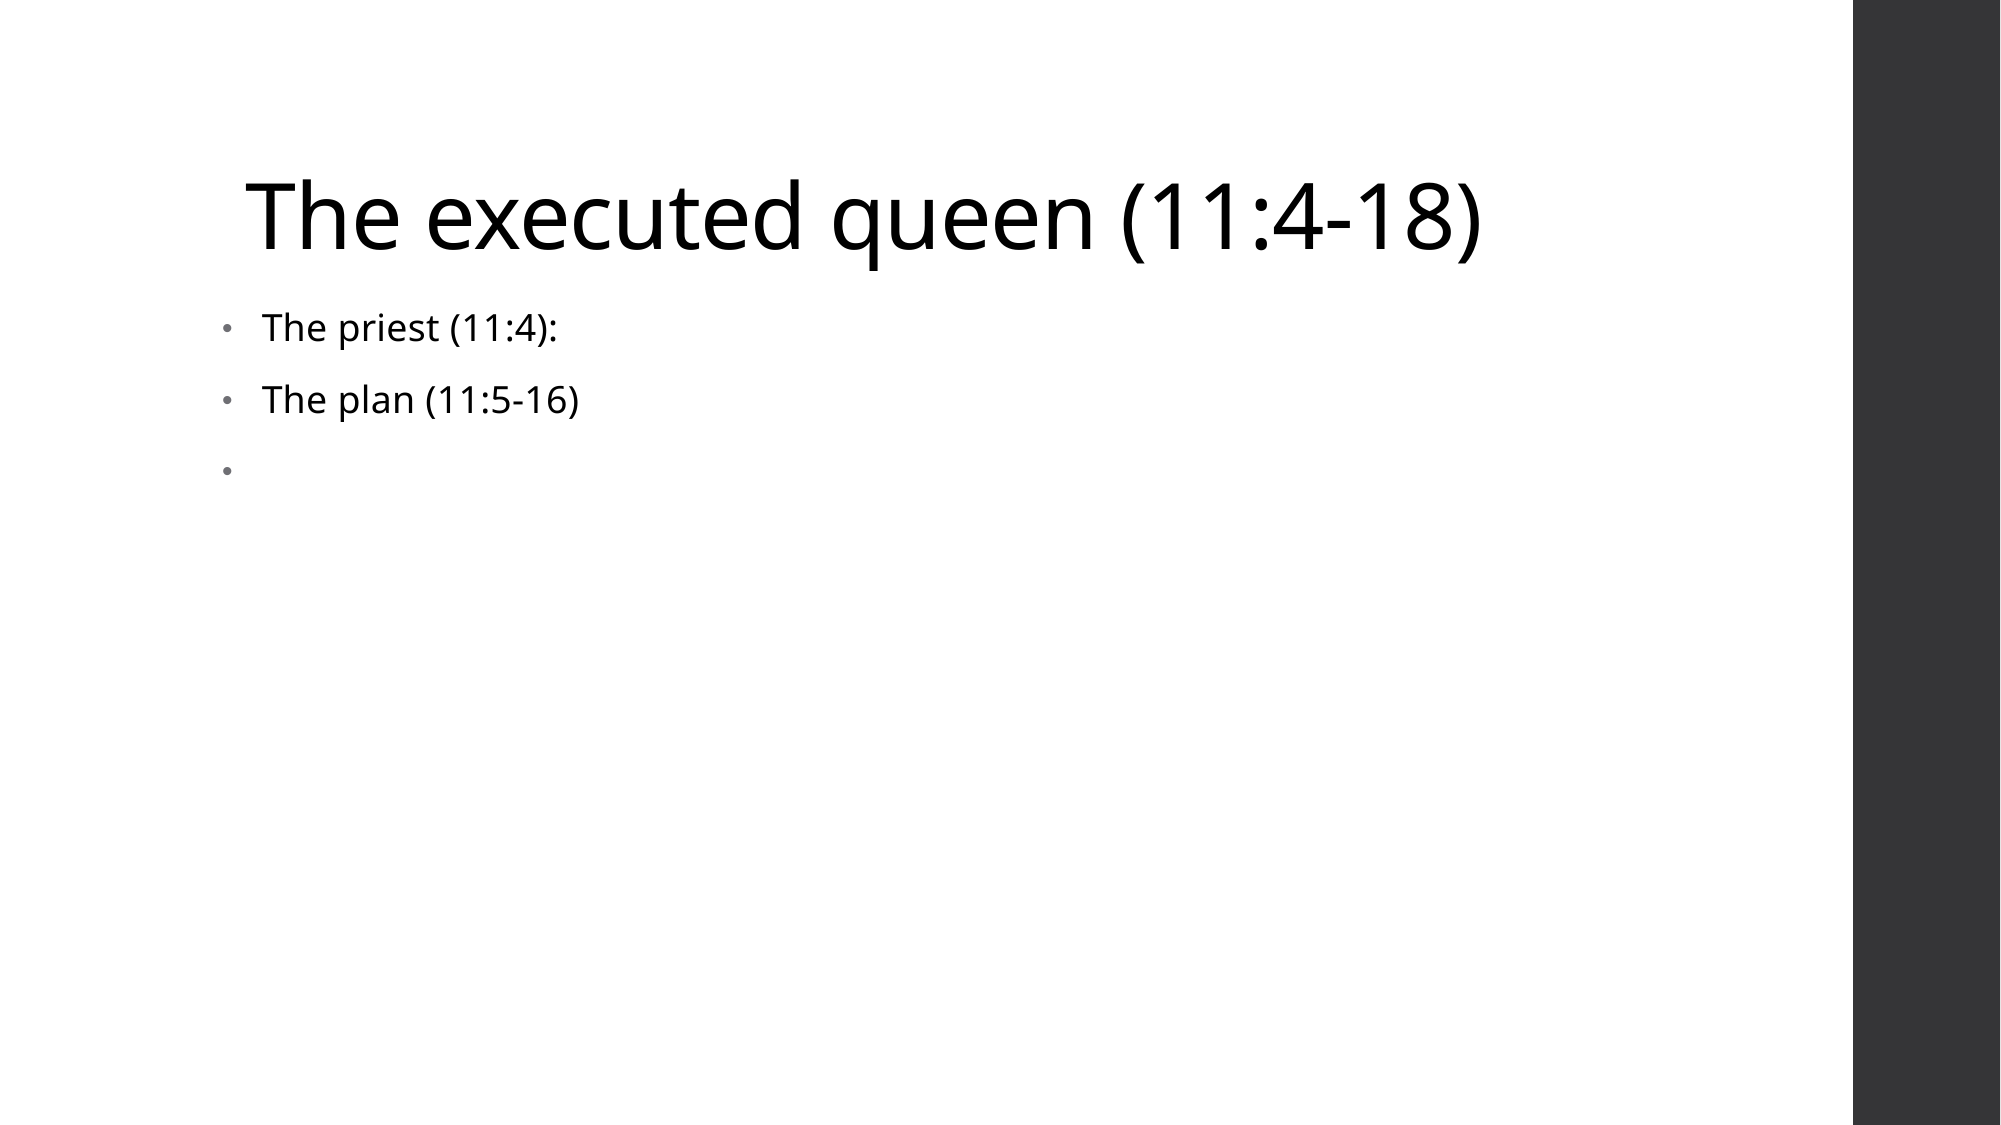

# The executed queen (11:4-18)
 The priest (11:4):
 The plan (11:5-16)